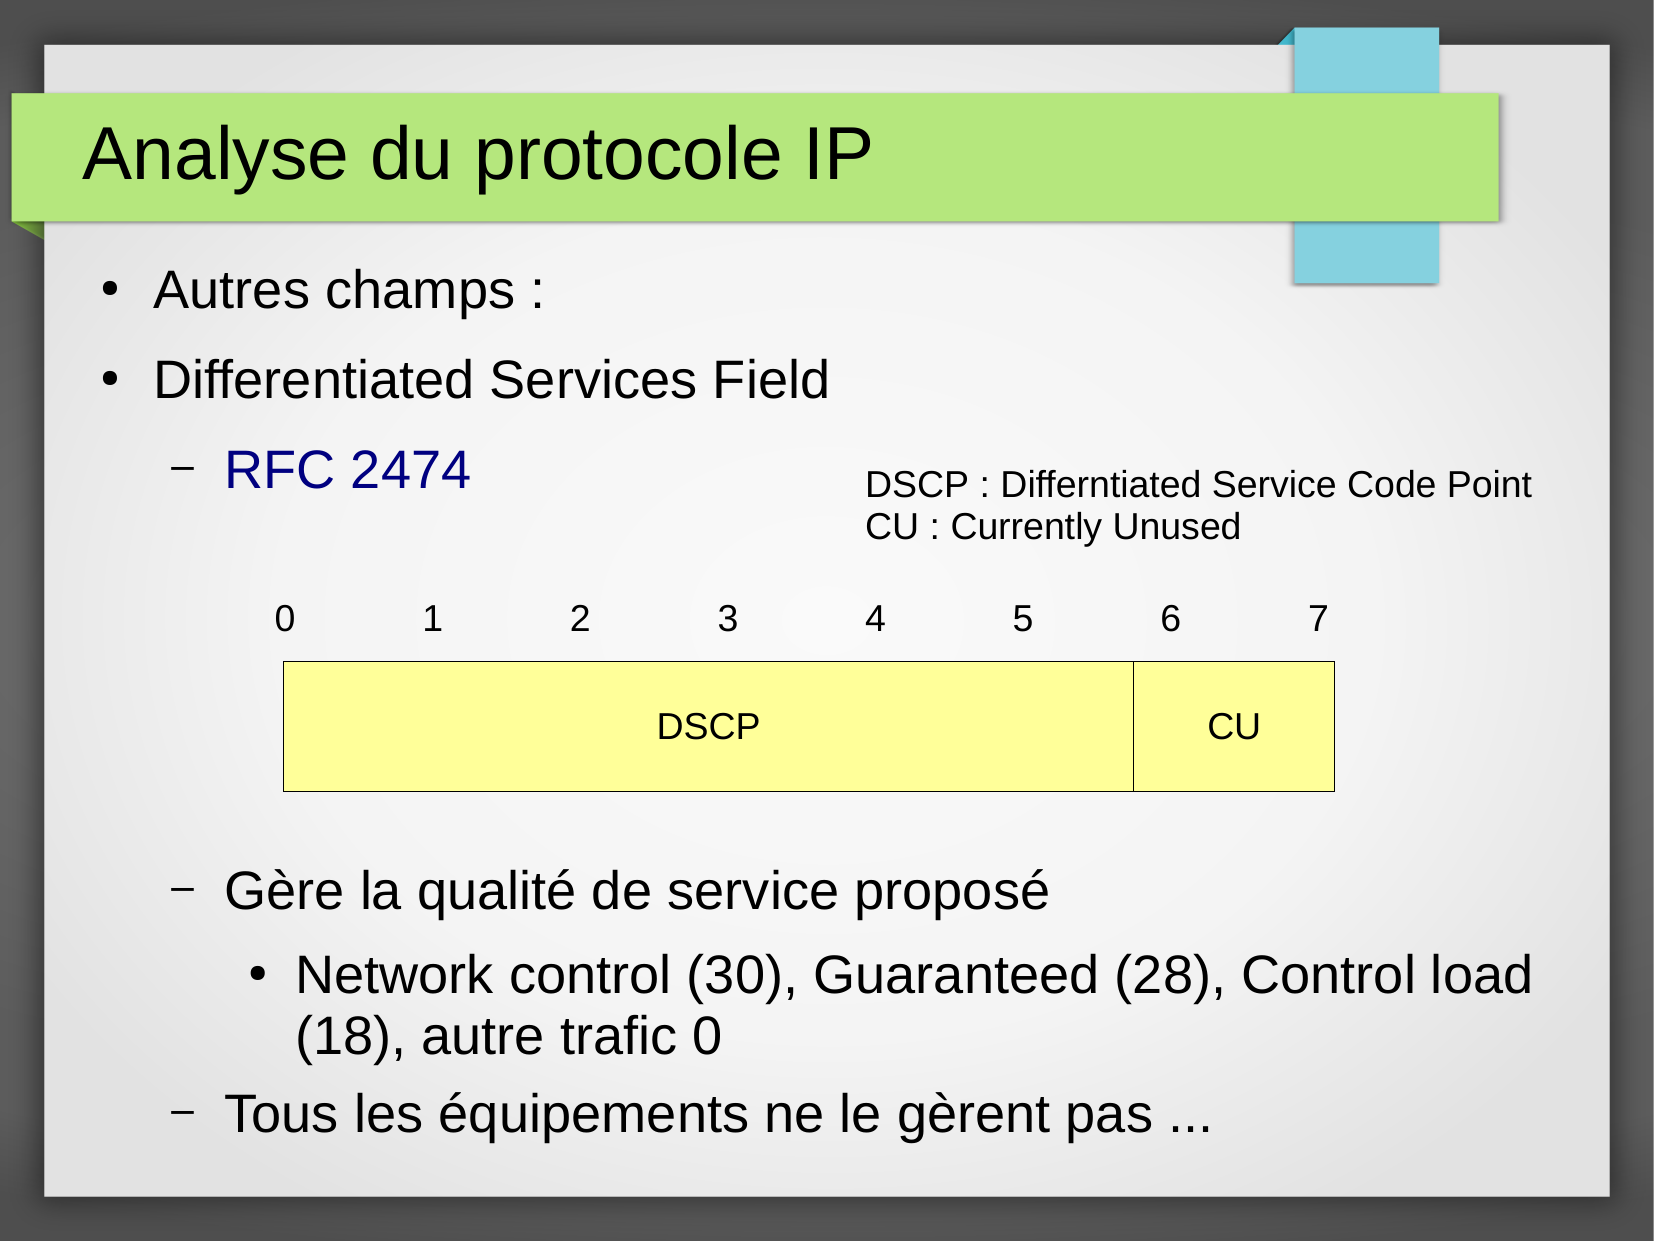

# Analyse du protocole IP
Autres champs :
Differentiated Services Field
RFC 2474
Gère la qualité de service proposé
Network control (30), Guaranteed (28), Control load (18), autre trafic 0
Tous les équipements ne le gèrent pas ...
DSCP : Differntiated Service Code Point
CU : Currently Unused
0		1		2		3		4		5		6		7
DSCP
CU